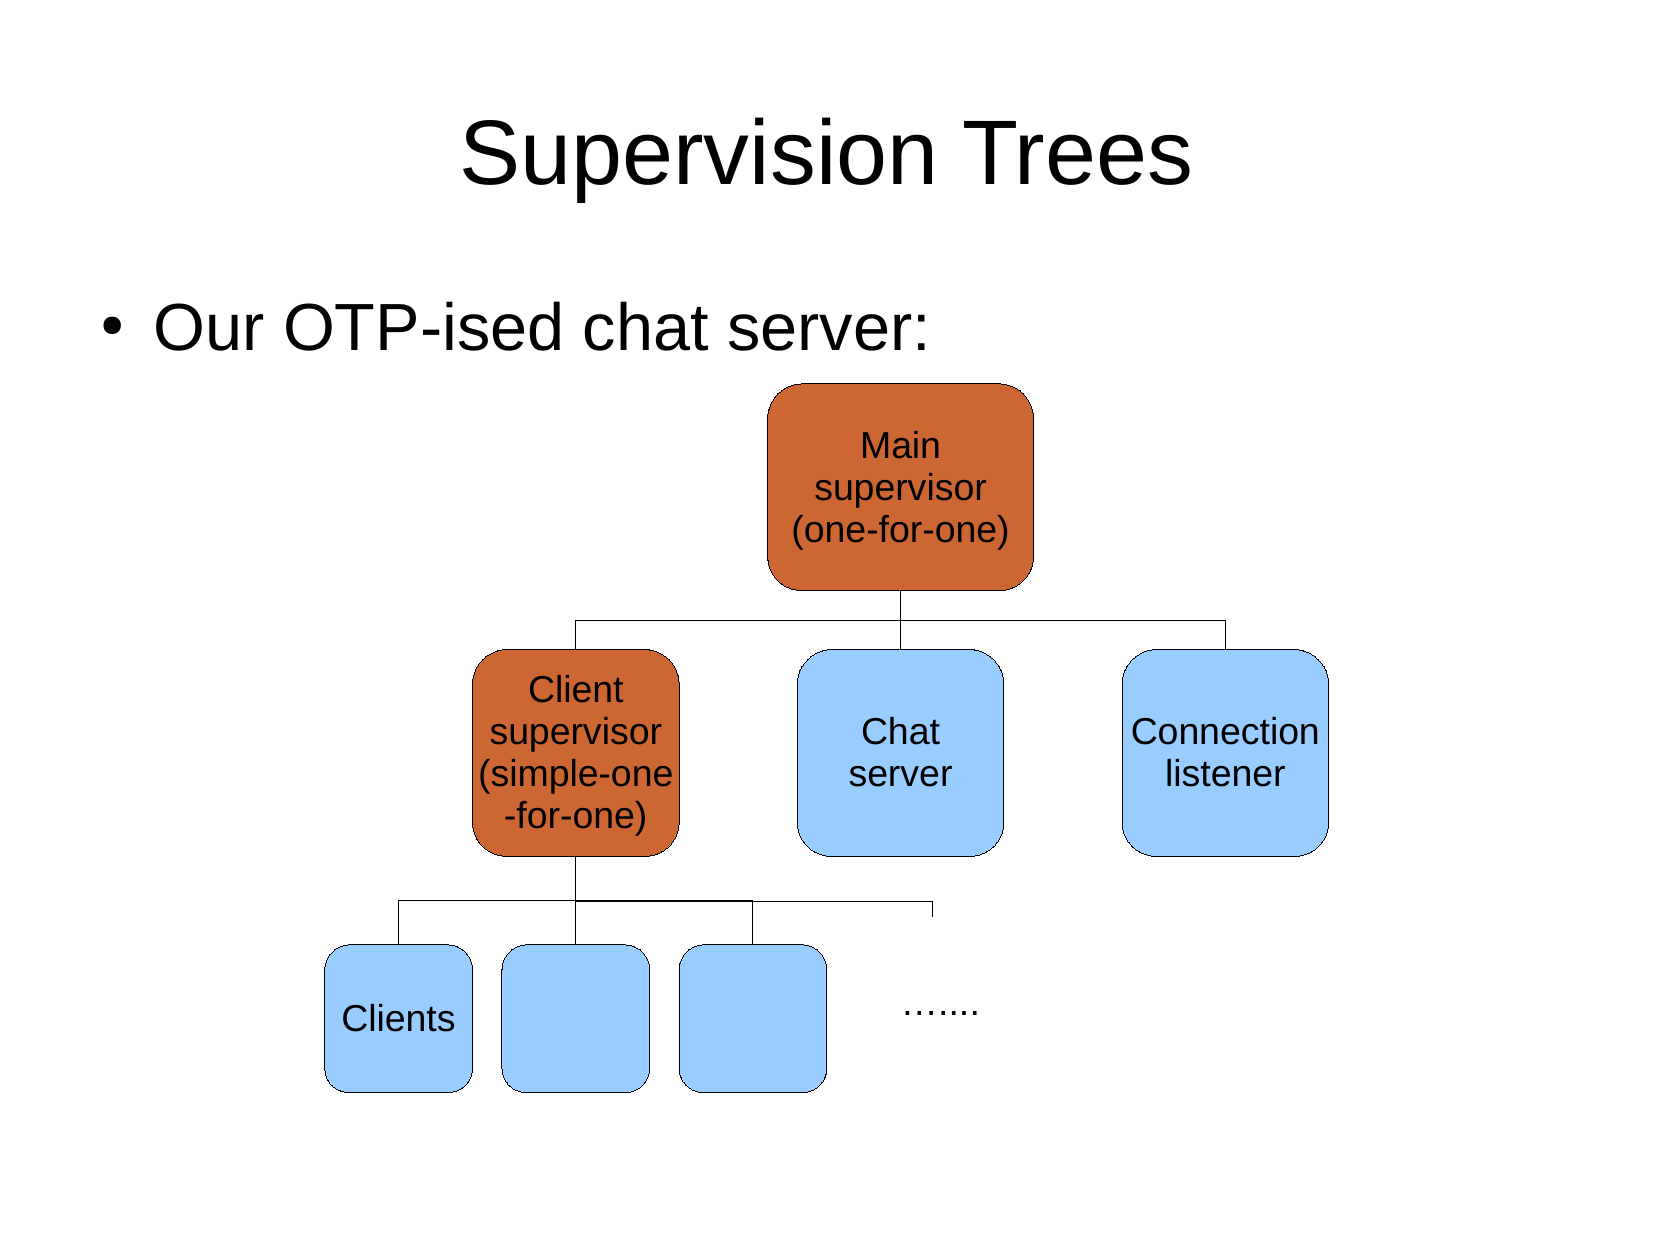

# Supervision Trees
Our OTP-ised chat server:
Main
supervisor
(one-for-one)
Client
supervisor
(simple-one
-for-one)
Chat
server
Connection
listener
Clients
…....